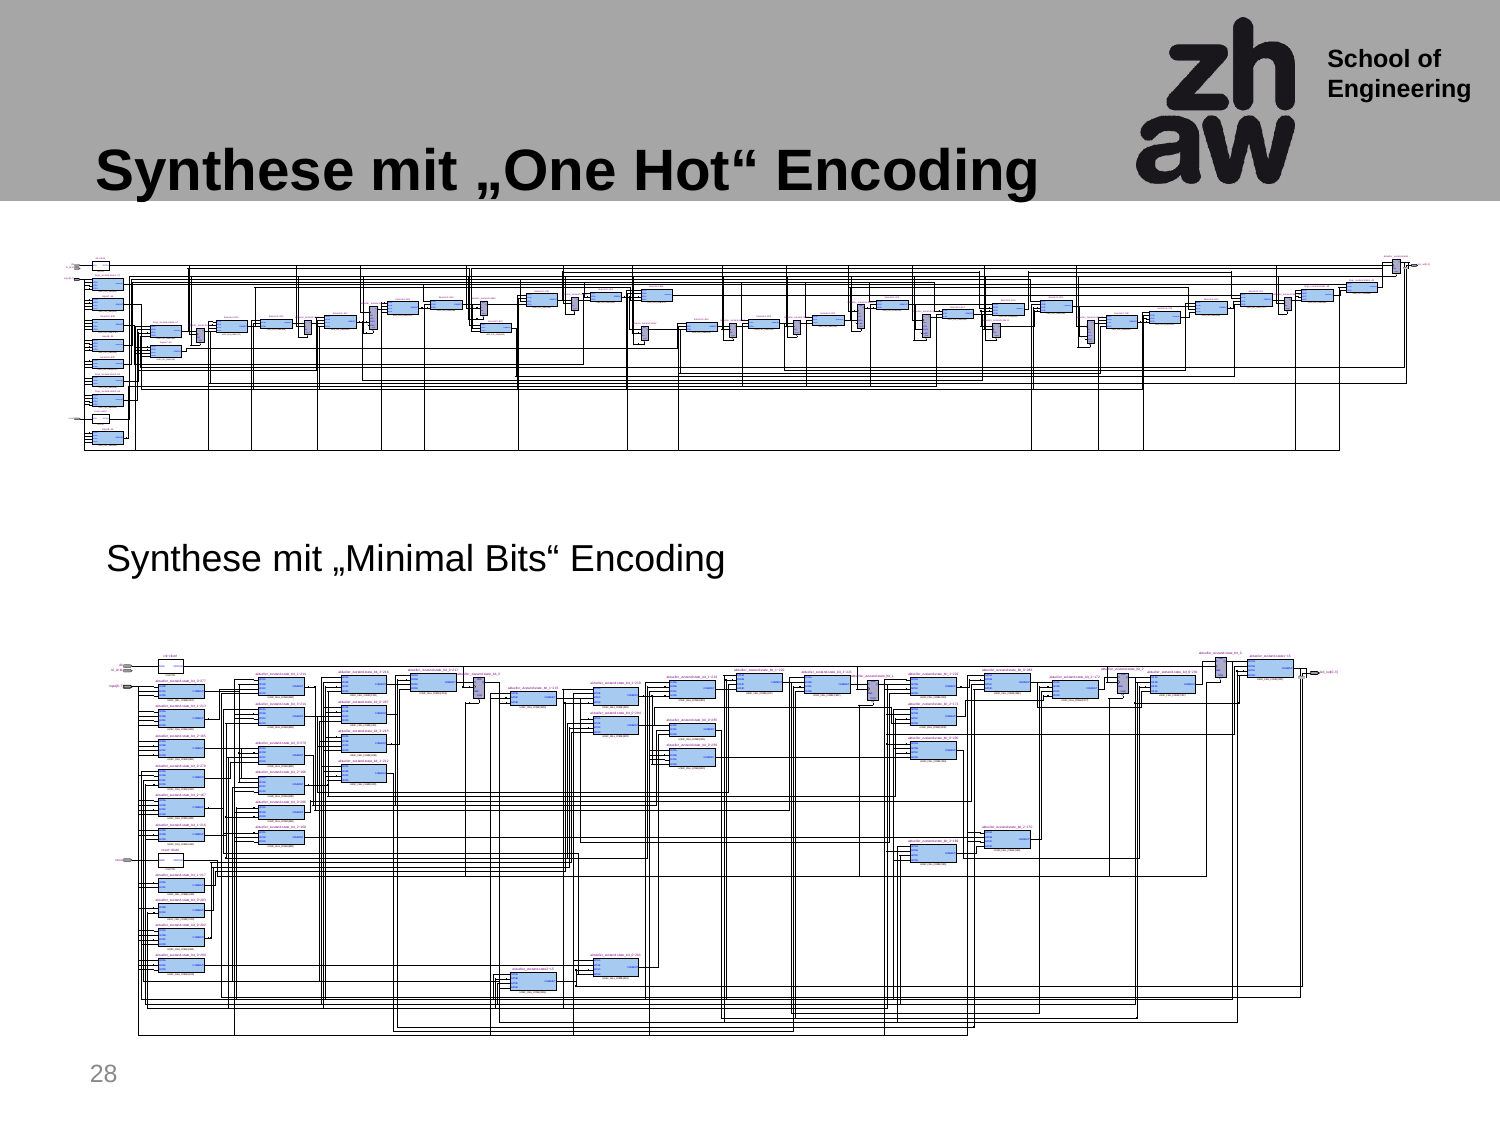

# Synthese mit „One Hot“ Encoding
Synthese mit „Minimal Bits“ Encoding